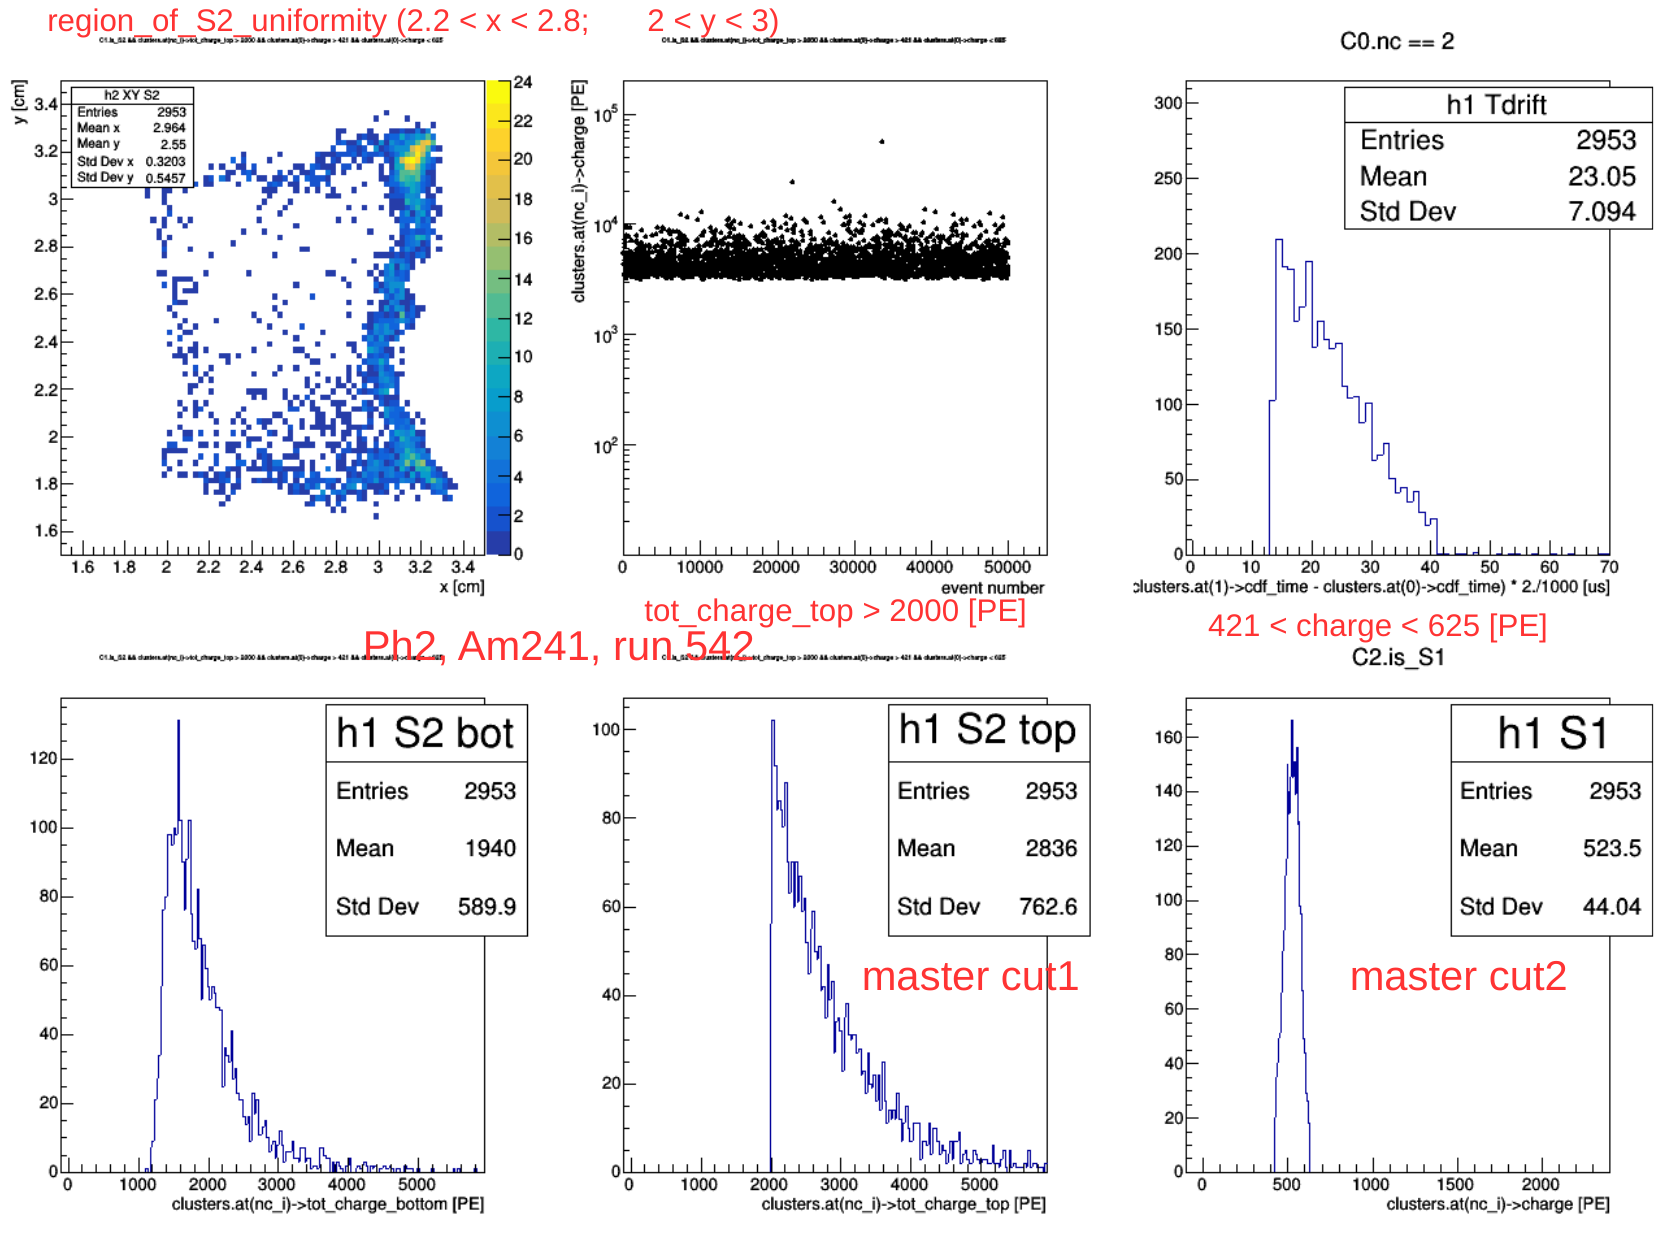

region_of_S2_uniformity (2.2 < x < 2.8;	2 < y < 3)
tot_charge_top > 2000 [PE]
421 < charge < 625 [PE]
Ph2, Am241, run 542
master cut1
master cut2